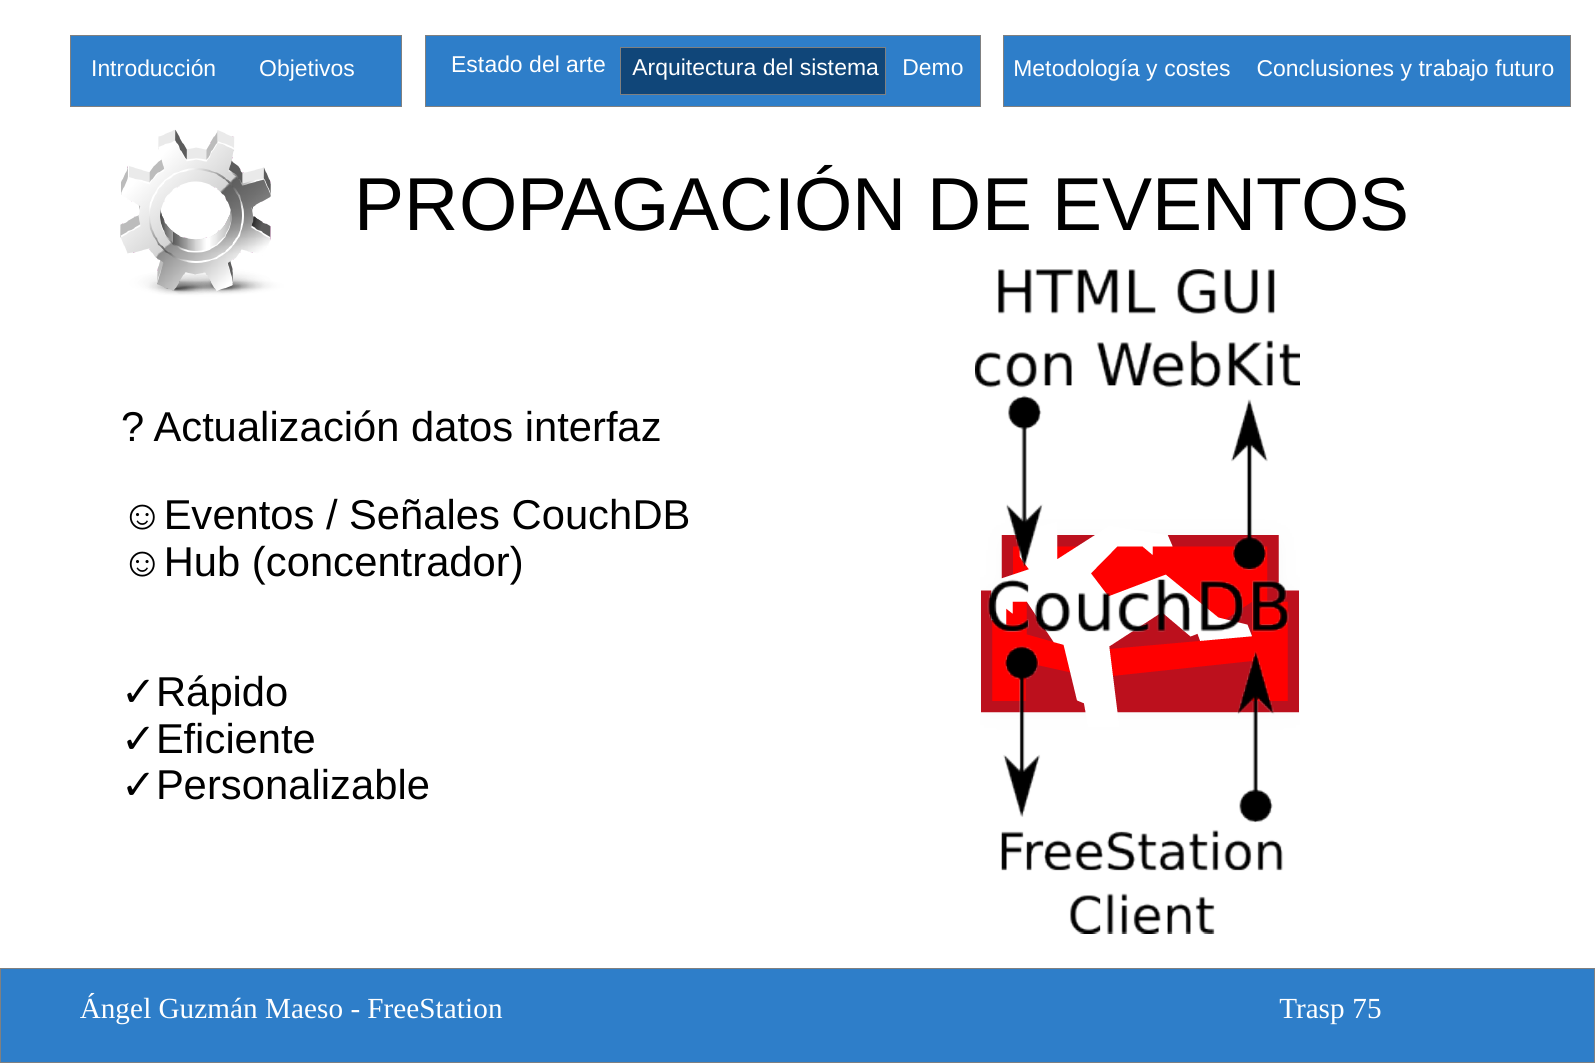

Metodología y costes
Conclusiones y trabajo futuro
Introducción
# Objetivos
Estado del arte
Estado del arte
Arquitectura del sistema
Arquitectura del sistema
Demo
Demo
PROPAGACIÓN DE EVENTOS
? Actualización datos interfaz
☺Eventos / Señales CouchDB
☺Hub (concentrador)
✓Rápido
✓Eficiente
✓Personalizable
75